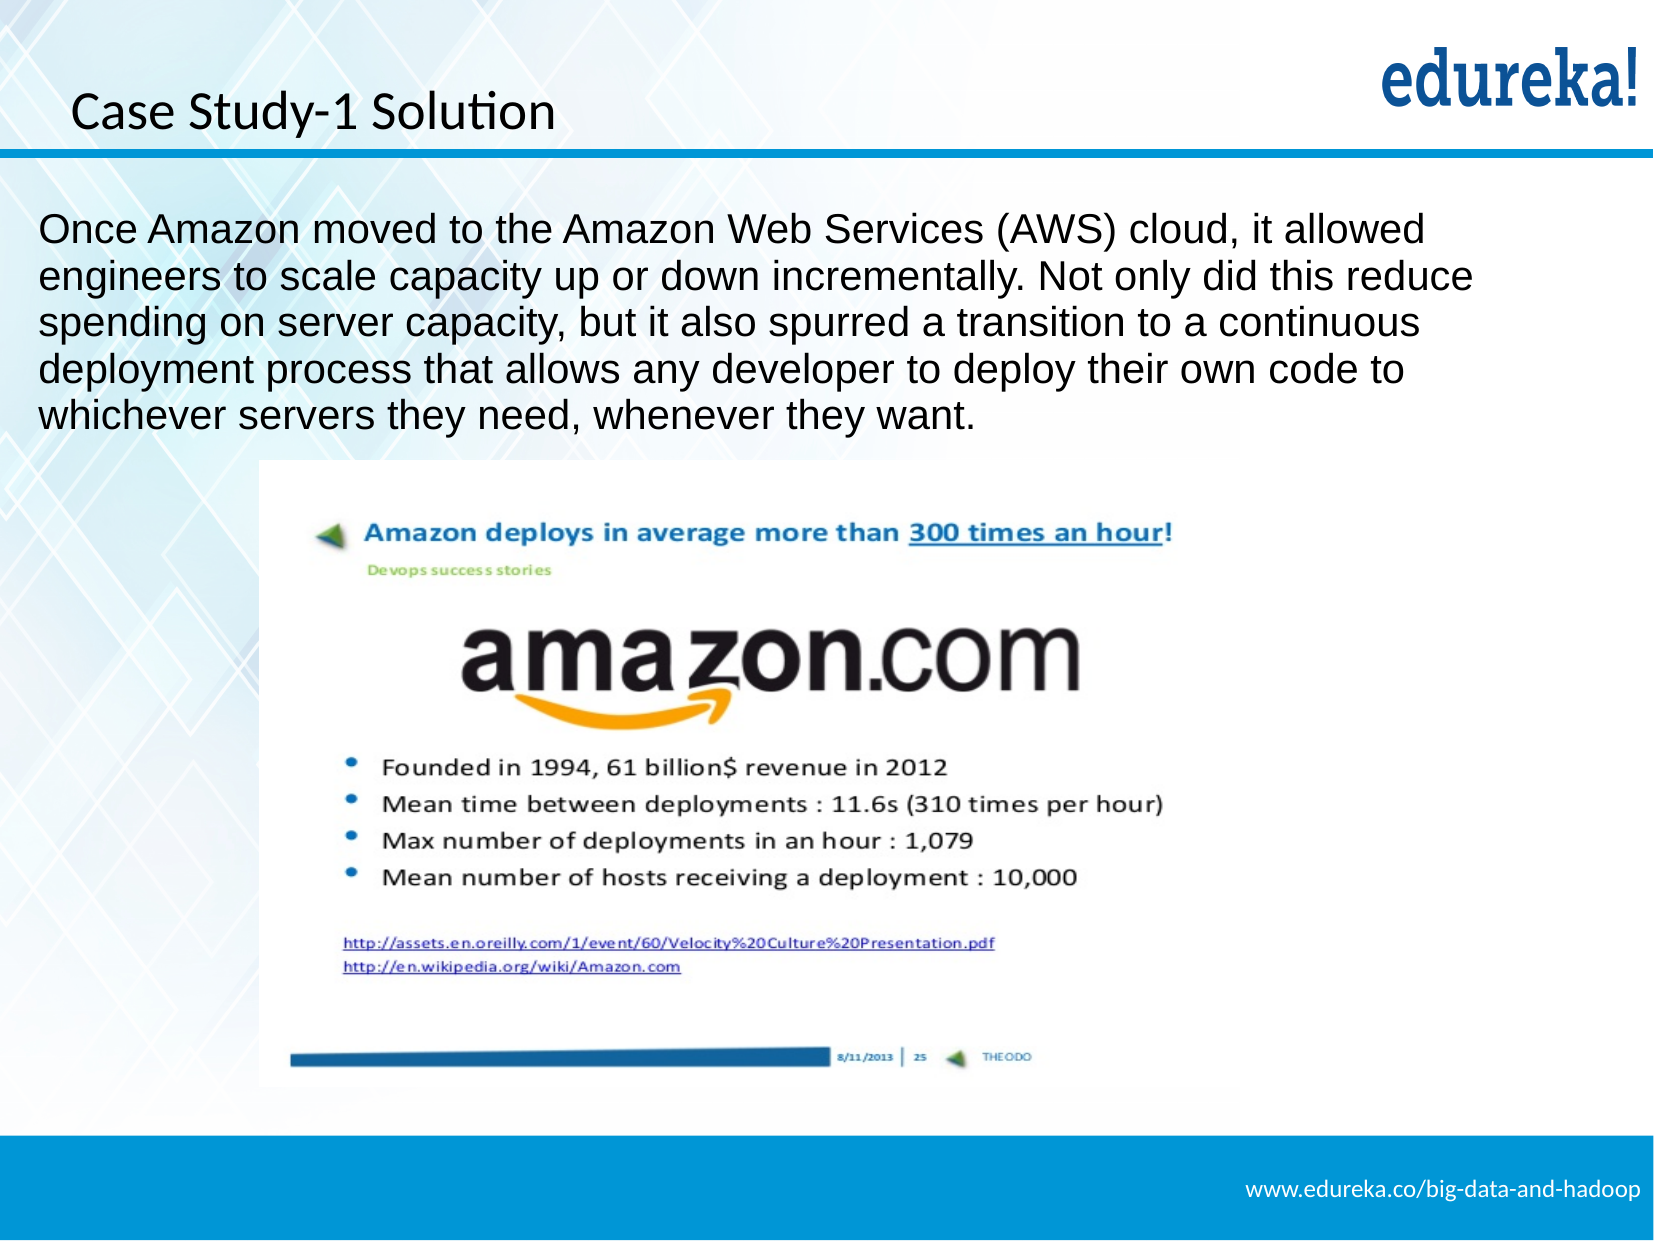

# Case Study-1 Solution
Once Amazon moved to the Amazon Web Services (AWS) cloud, it allowed engineers to scale capacity up or down incrementally. Not only did this reduce spending on server capacity, but it also spurred a transition to a continuous deployment process that allows any developer to deploy their own code to whichever servers they need, whenever they want.